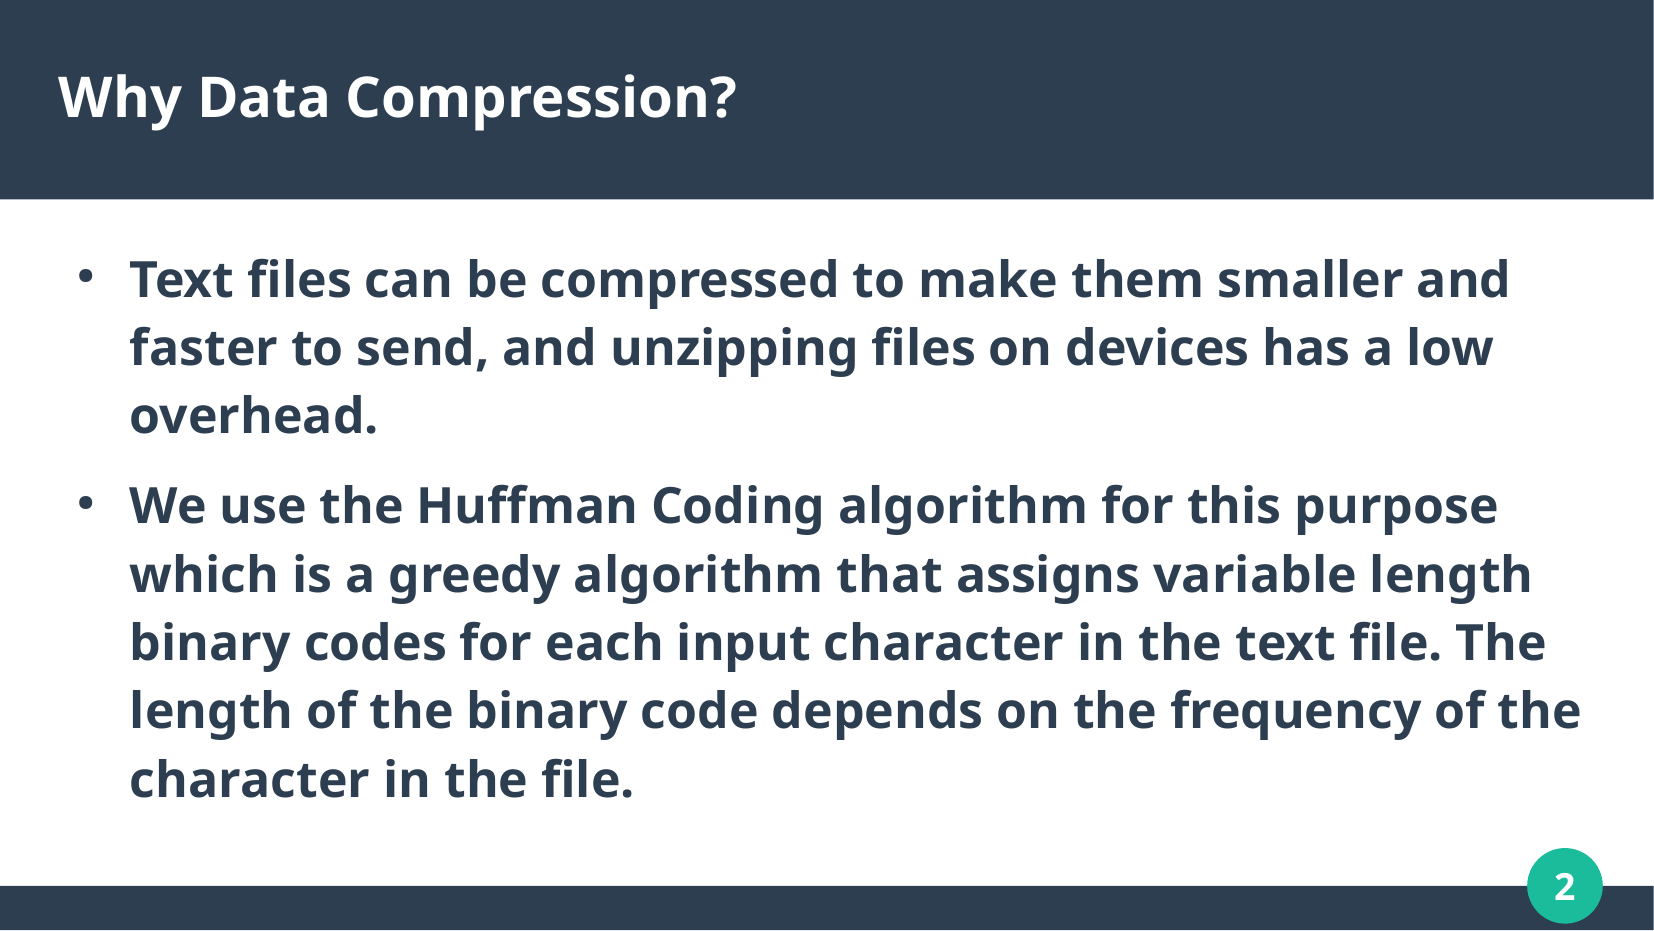

# Why Data Compression?
Text files can be compressed to make them smaller and faster to send, and unzipping files on devices has a low overhead.
We use the Huffman Coding algorithm for this purpose which is a greedy algorithm that assigns variable length binary codes for each input character in the text file. The length of the binary code depends on the frequency of the character in the file.